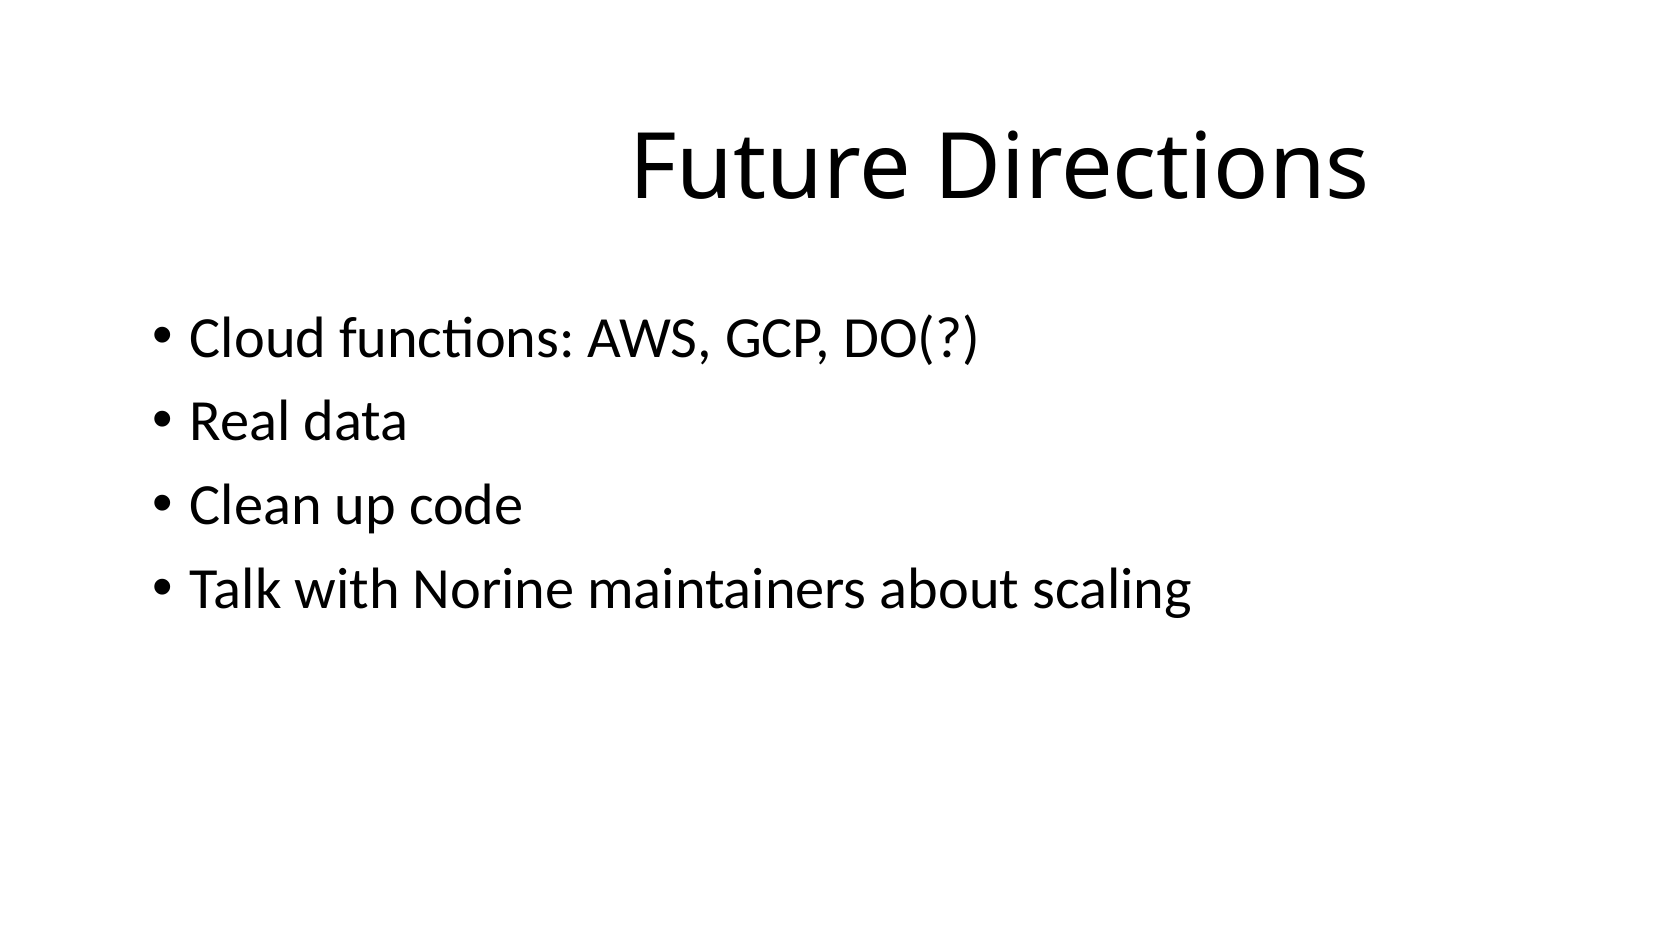

# Future Directions
Cloud functions: AWS, GCP, DO(?)
Real data
Clean up code
Talk with Norine maintainers about scaling